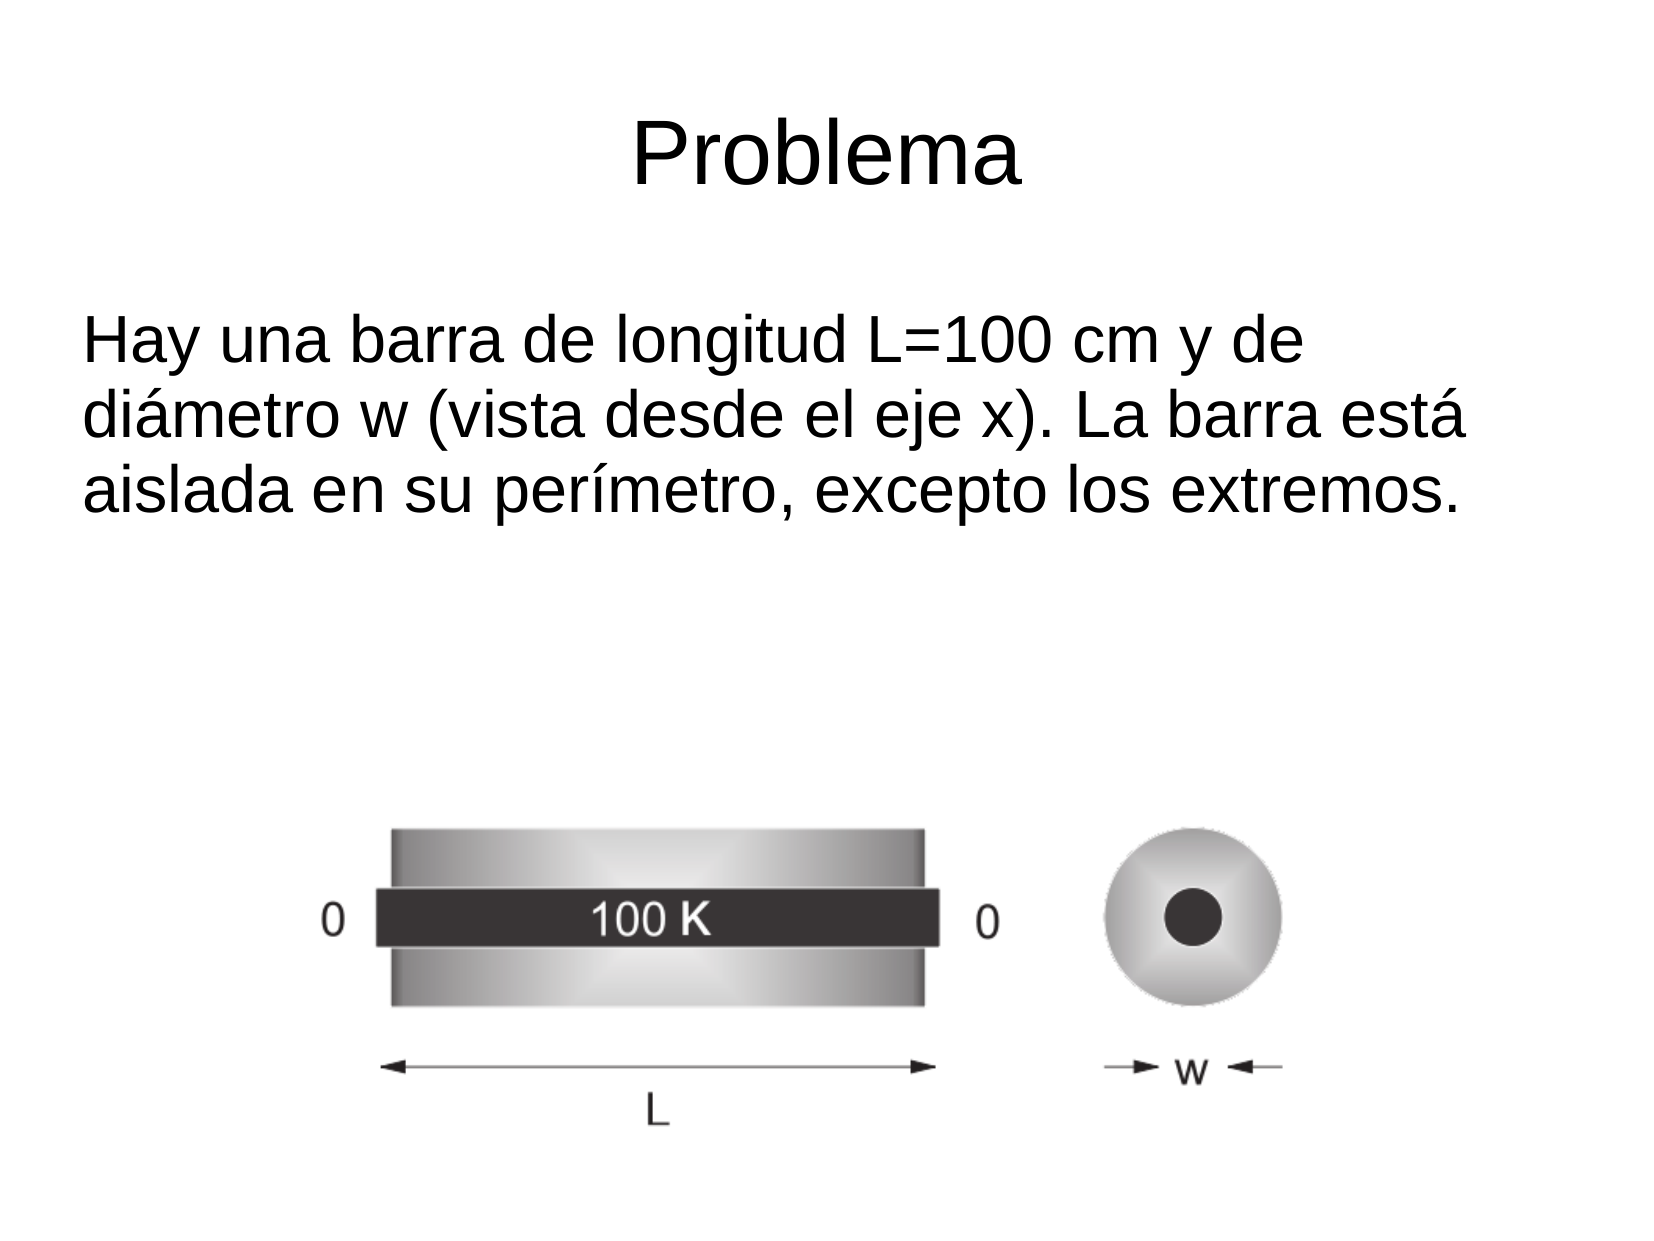

# Problema
Hay una barra de longitud L=100 cm y de diámetro w (vista desde el eje x). La barra está aislada en su perímetro, excepto los extremos.